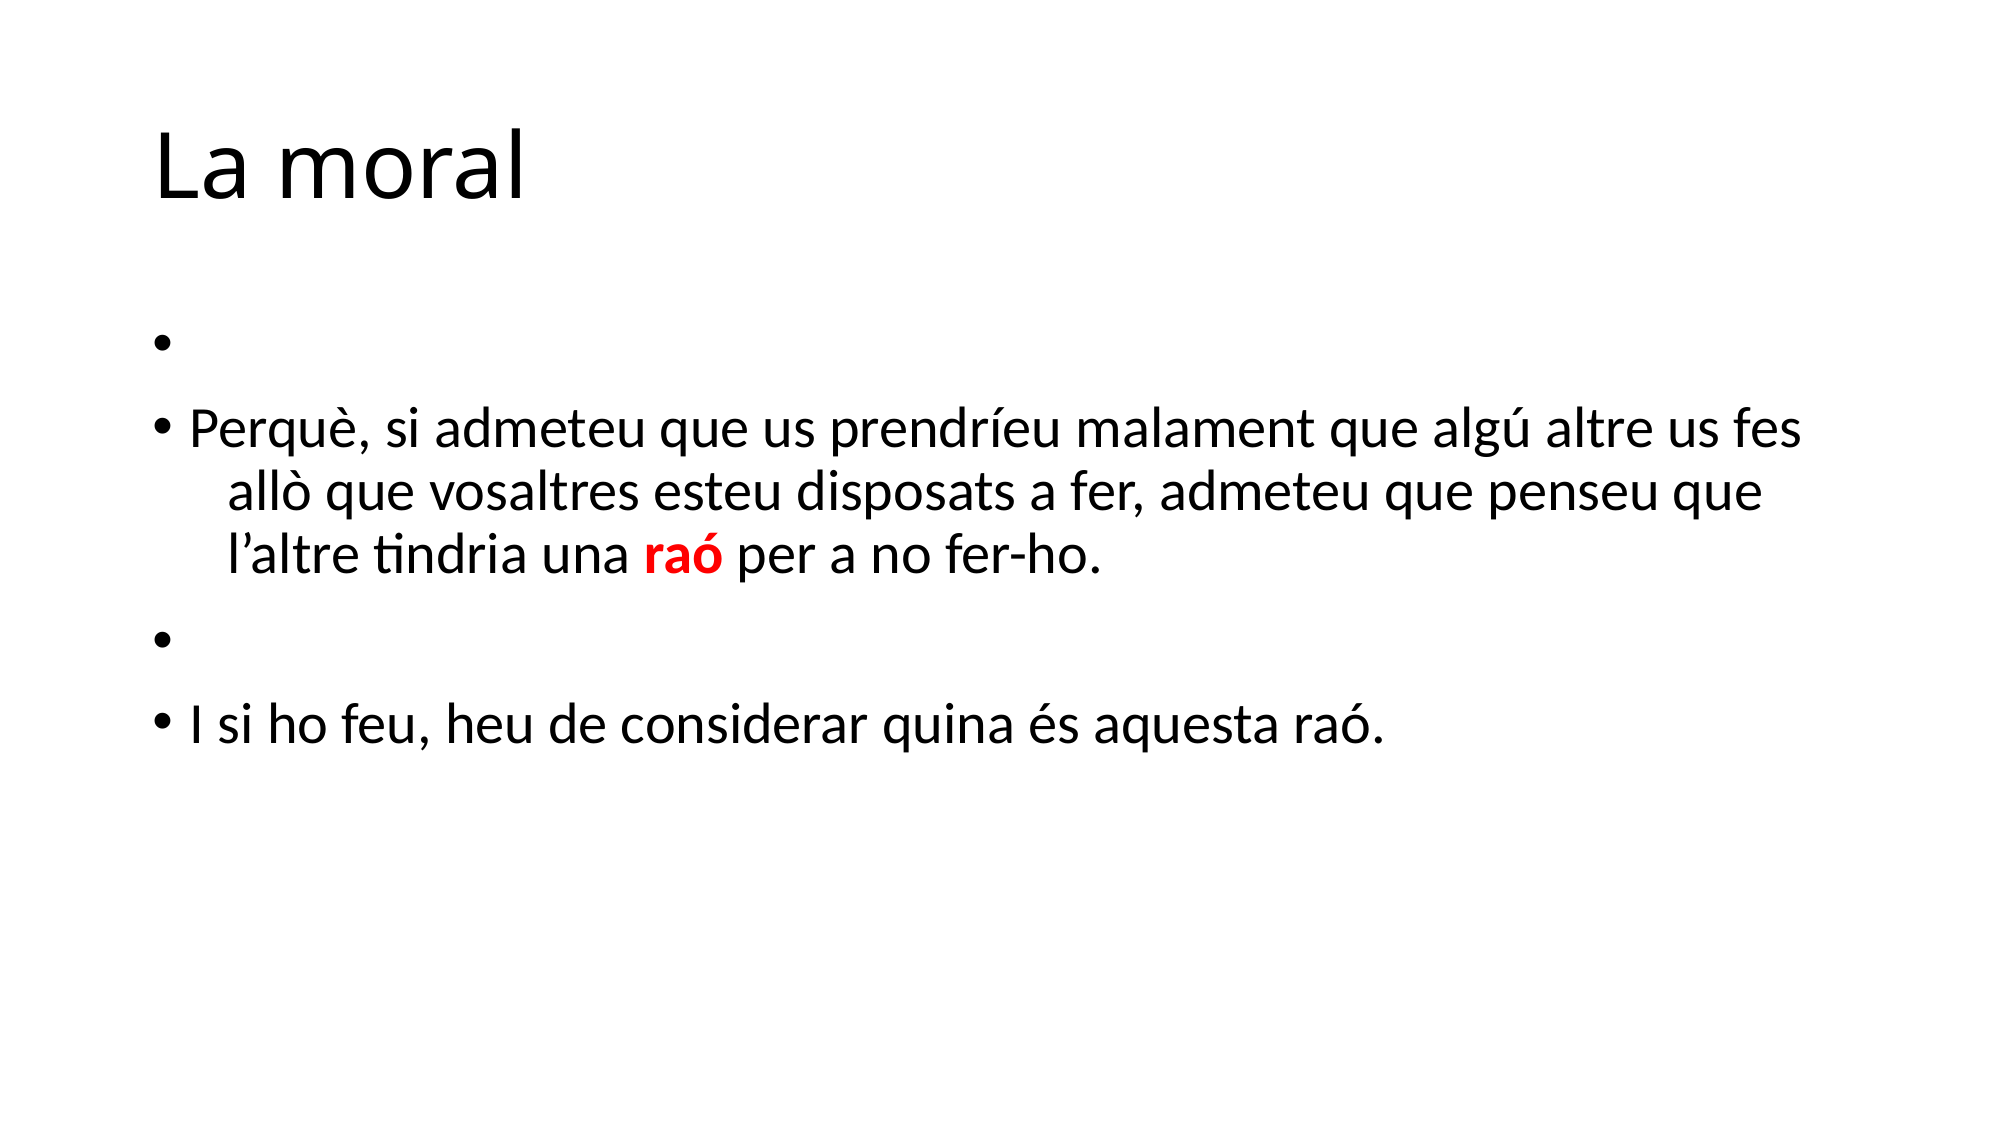

# La moral
Perquè, si admeteu que us prendríeu malament que algú altre us fes allò que vosaltres esteu disposats a fer, admeteu que penseu que l’altre tindria una raó per a no fer-ho.
I si ho feu, heu de considerar quina és aquesta raó.